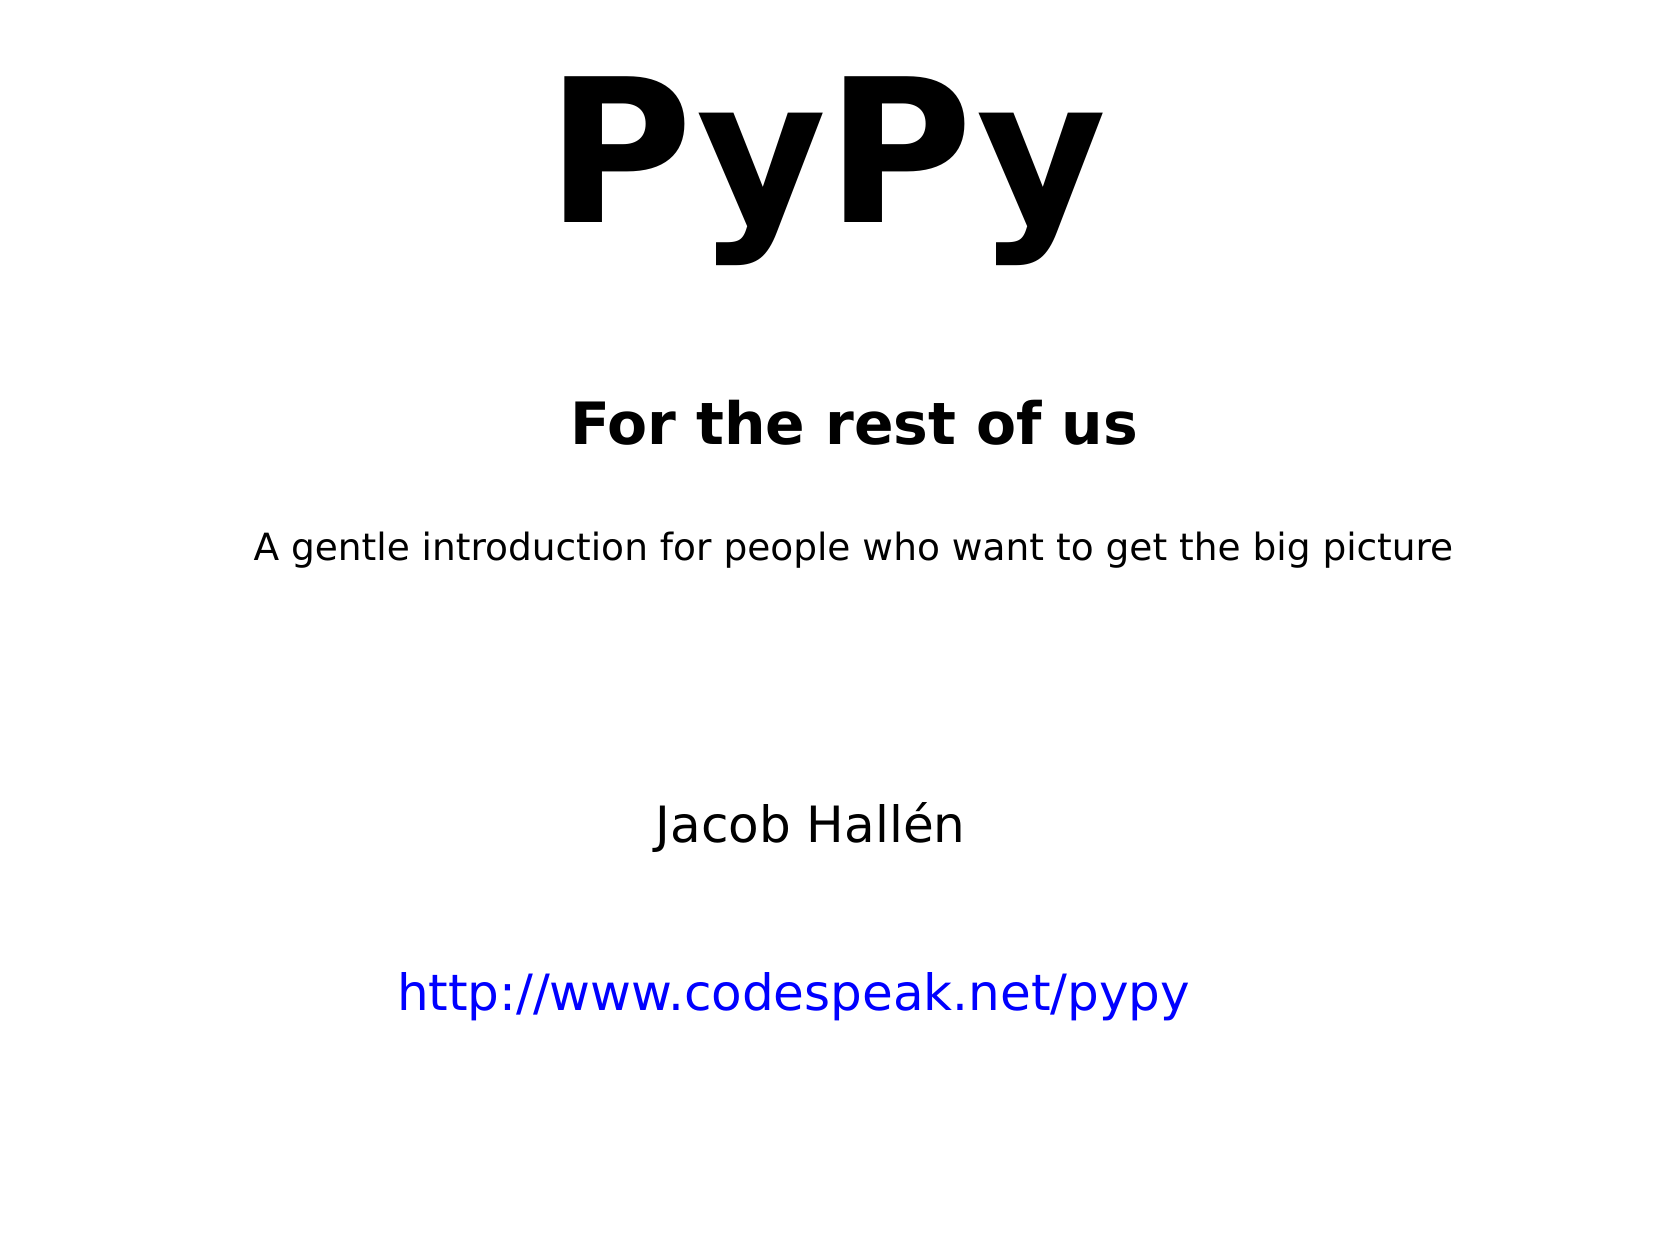

# PyPy
For the rest of us
A gentle introduction for people who want to get the big picture
Jacob Hallén
http://www.codespeak.net/pypy